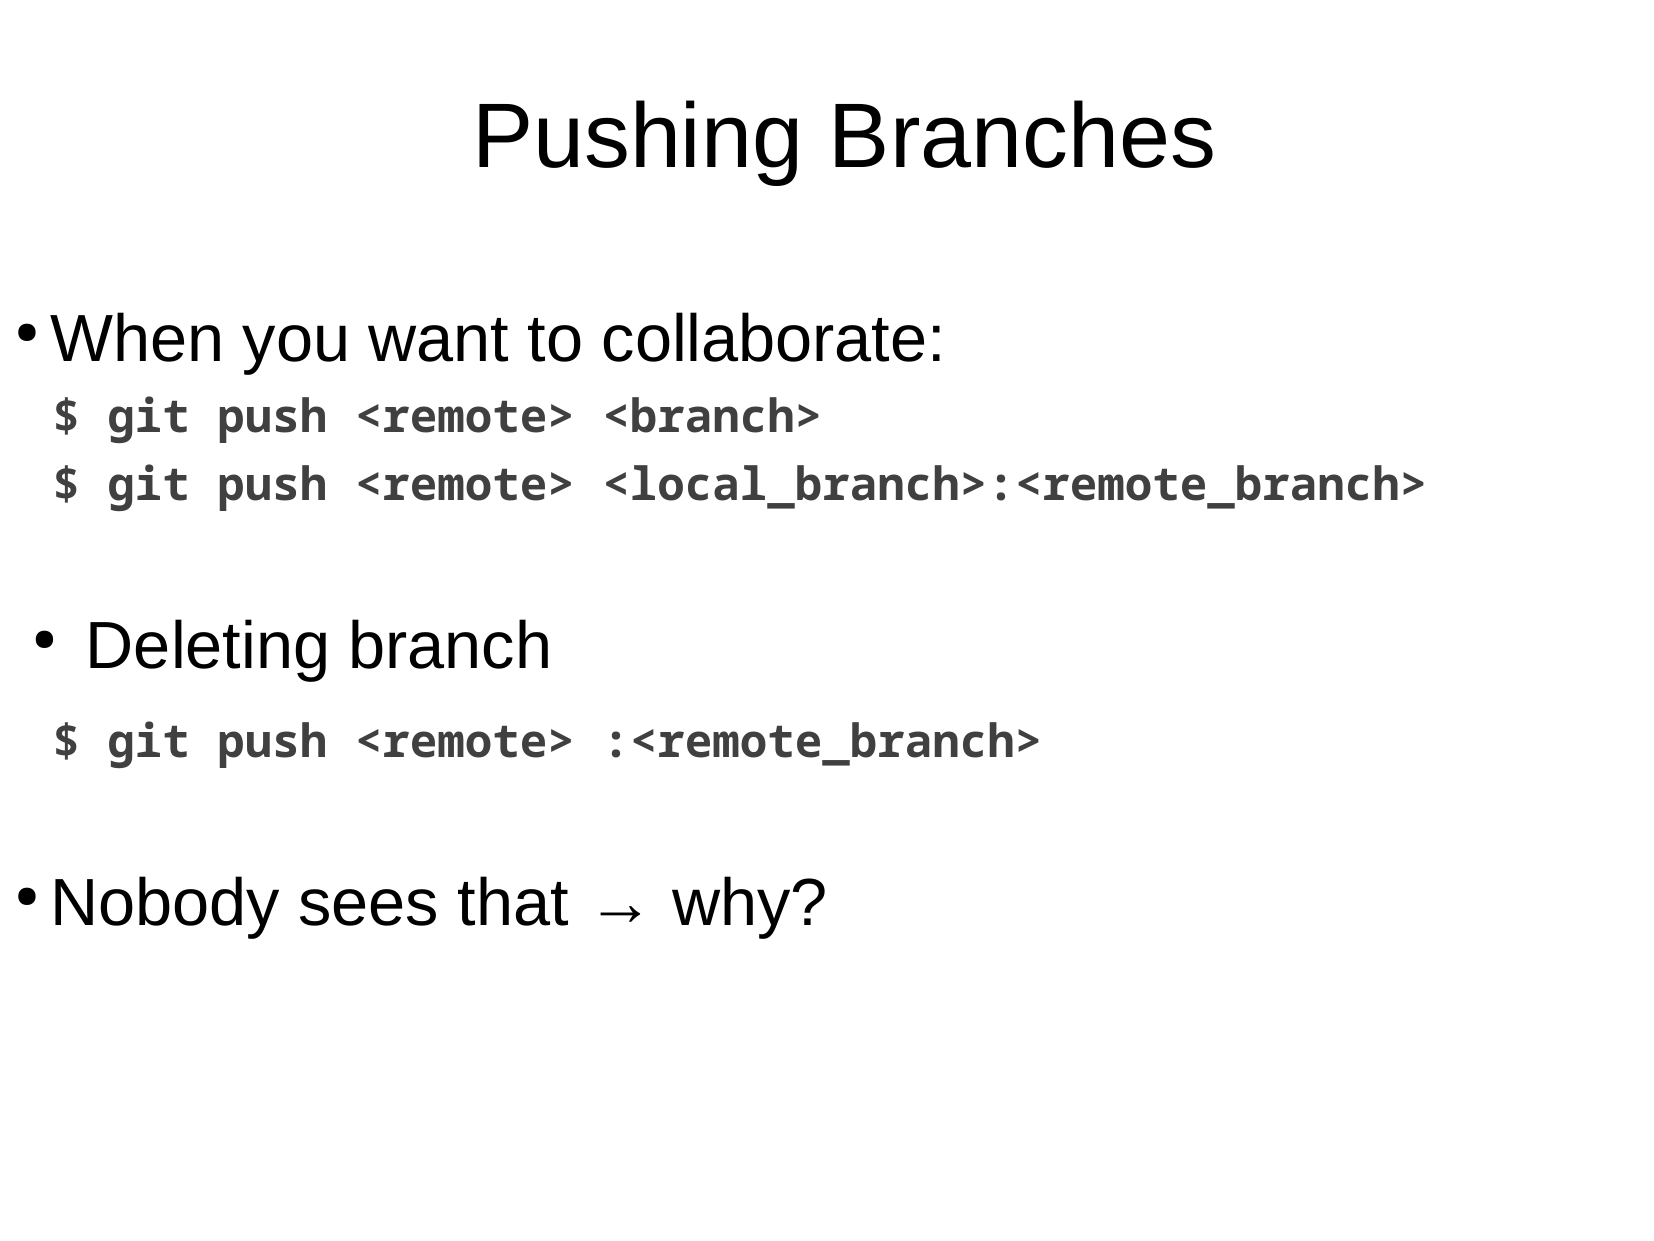

# Pushing Branches
When you want to collaborate:
$ git push <remote> <branch>
$ git push <remote> <local_branch>:<remote_branch>
Deleting branch
$ git push <remote> :<remote_branch>
Nobody sees that → why?